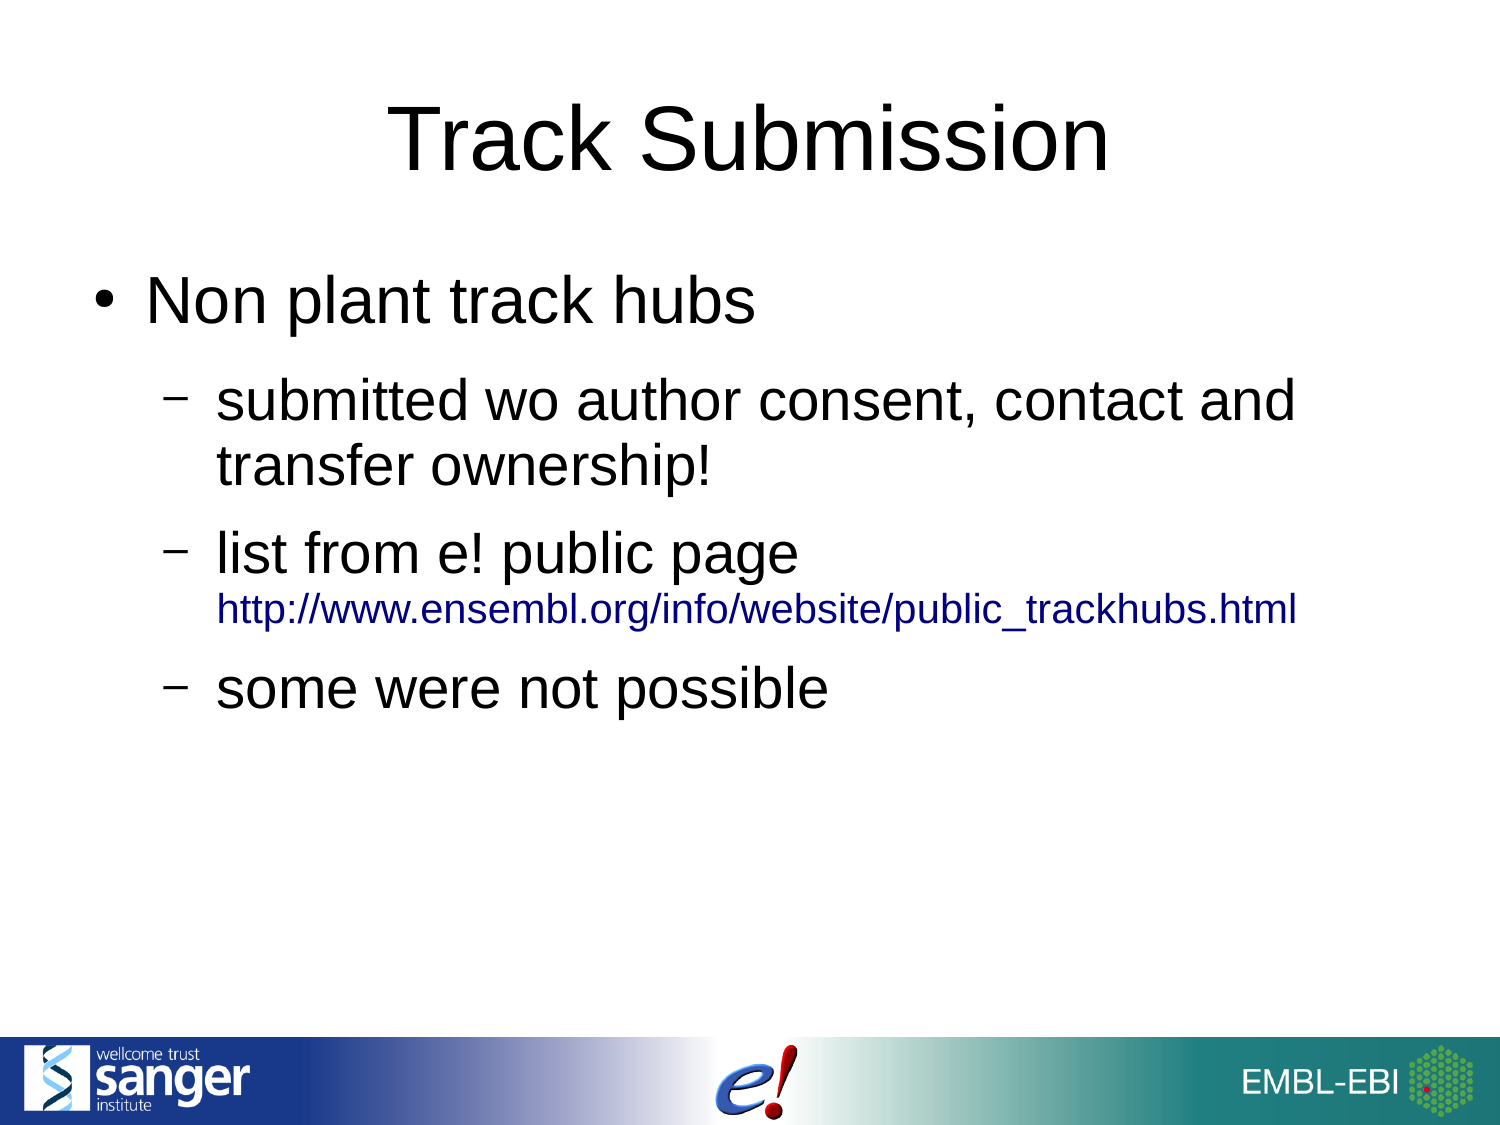

# Track Submission
Non plant track hubs
submitted wo author consent, contact and transfer ownership!
list from e! public page http://www.ensembl.org/info/website/public_trackhubs.html
some were not possible